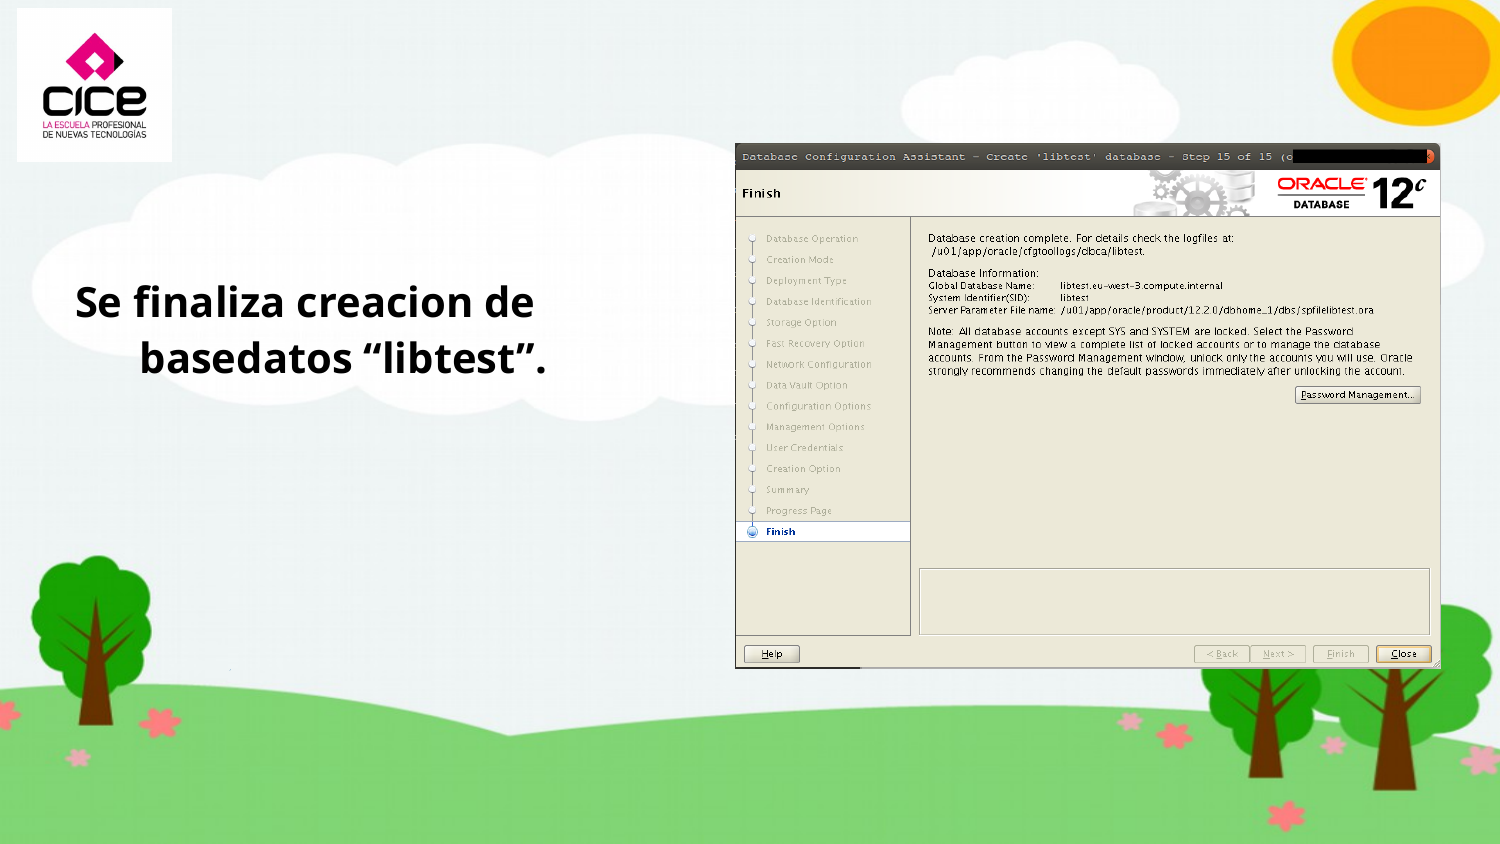

# Se finaliza creacion de basedatos “libtest”.